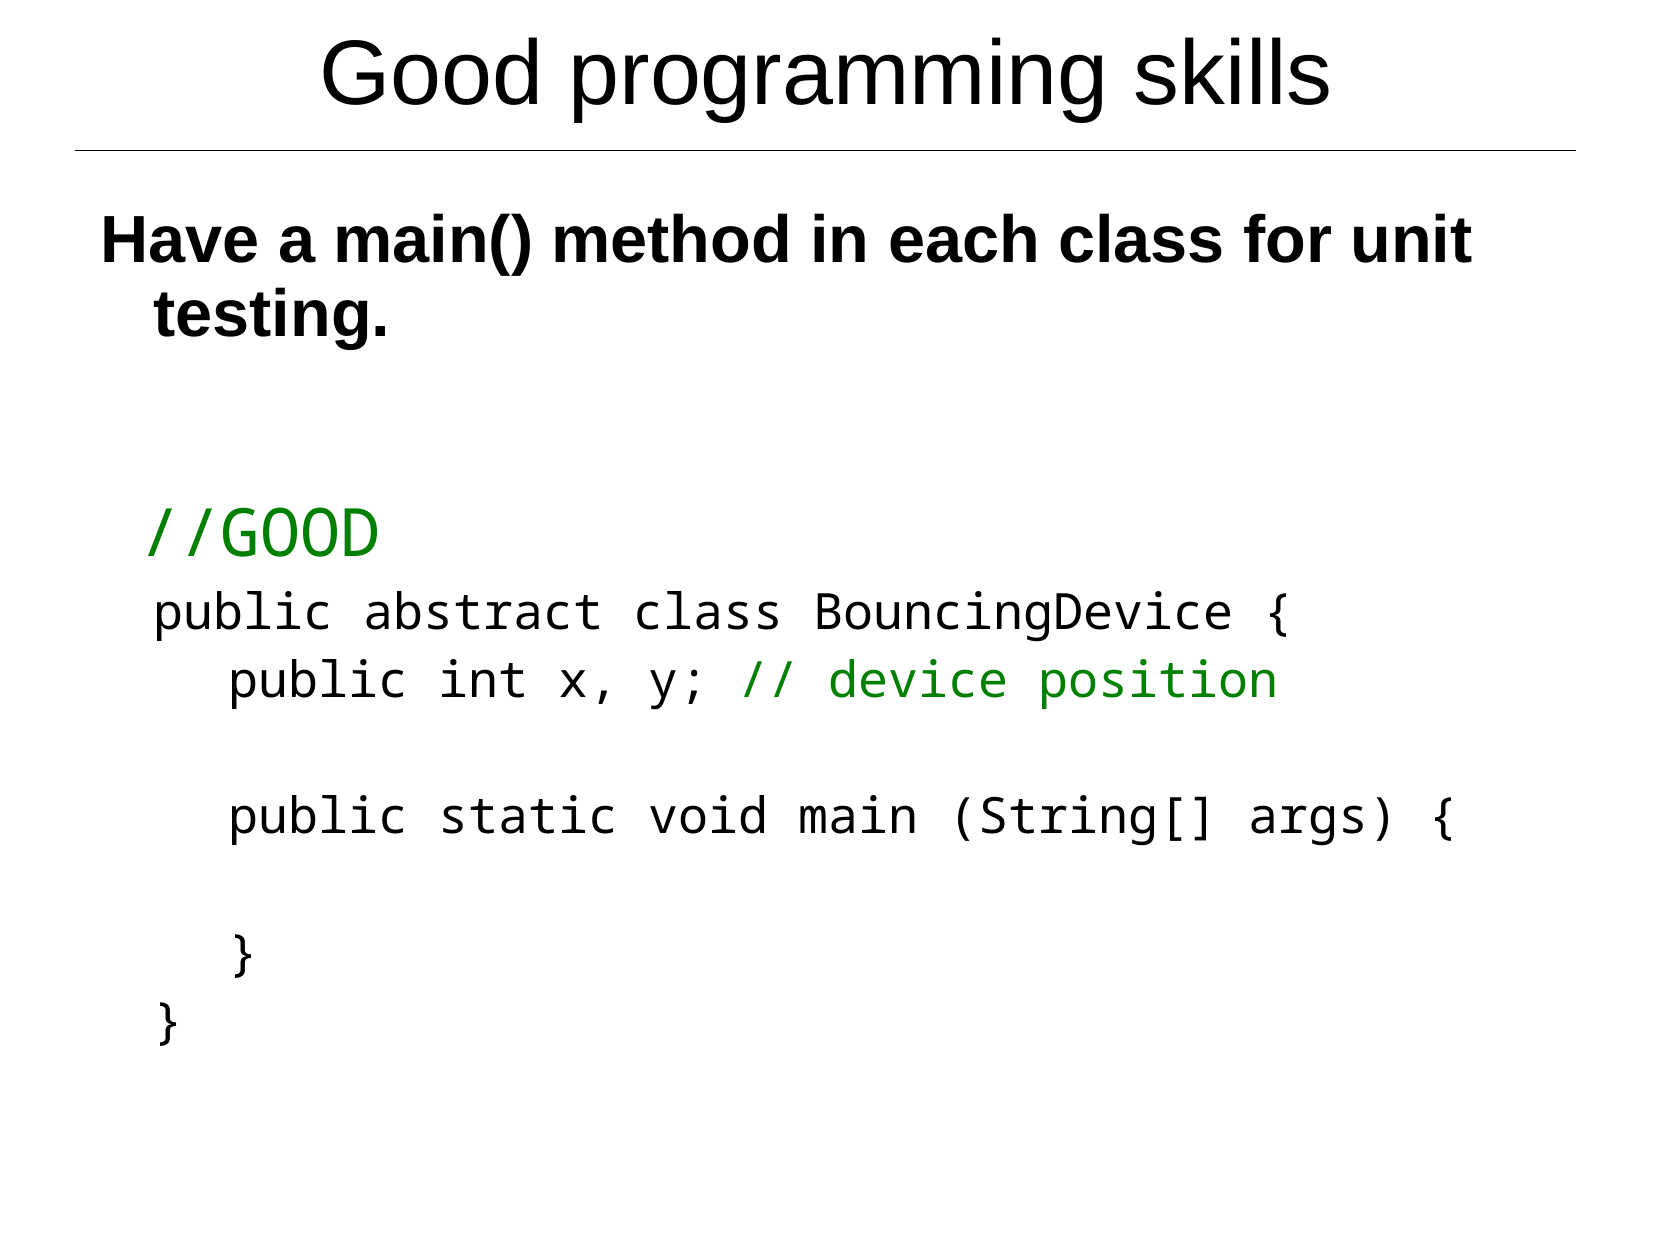

# Good programming skills
Have a main() method in each class for unit testing.
 //GOOD
public abstract class BouncingDevice {
	public int x, y; // device position
	public static void main (String[] args) {
	}
}